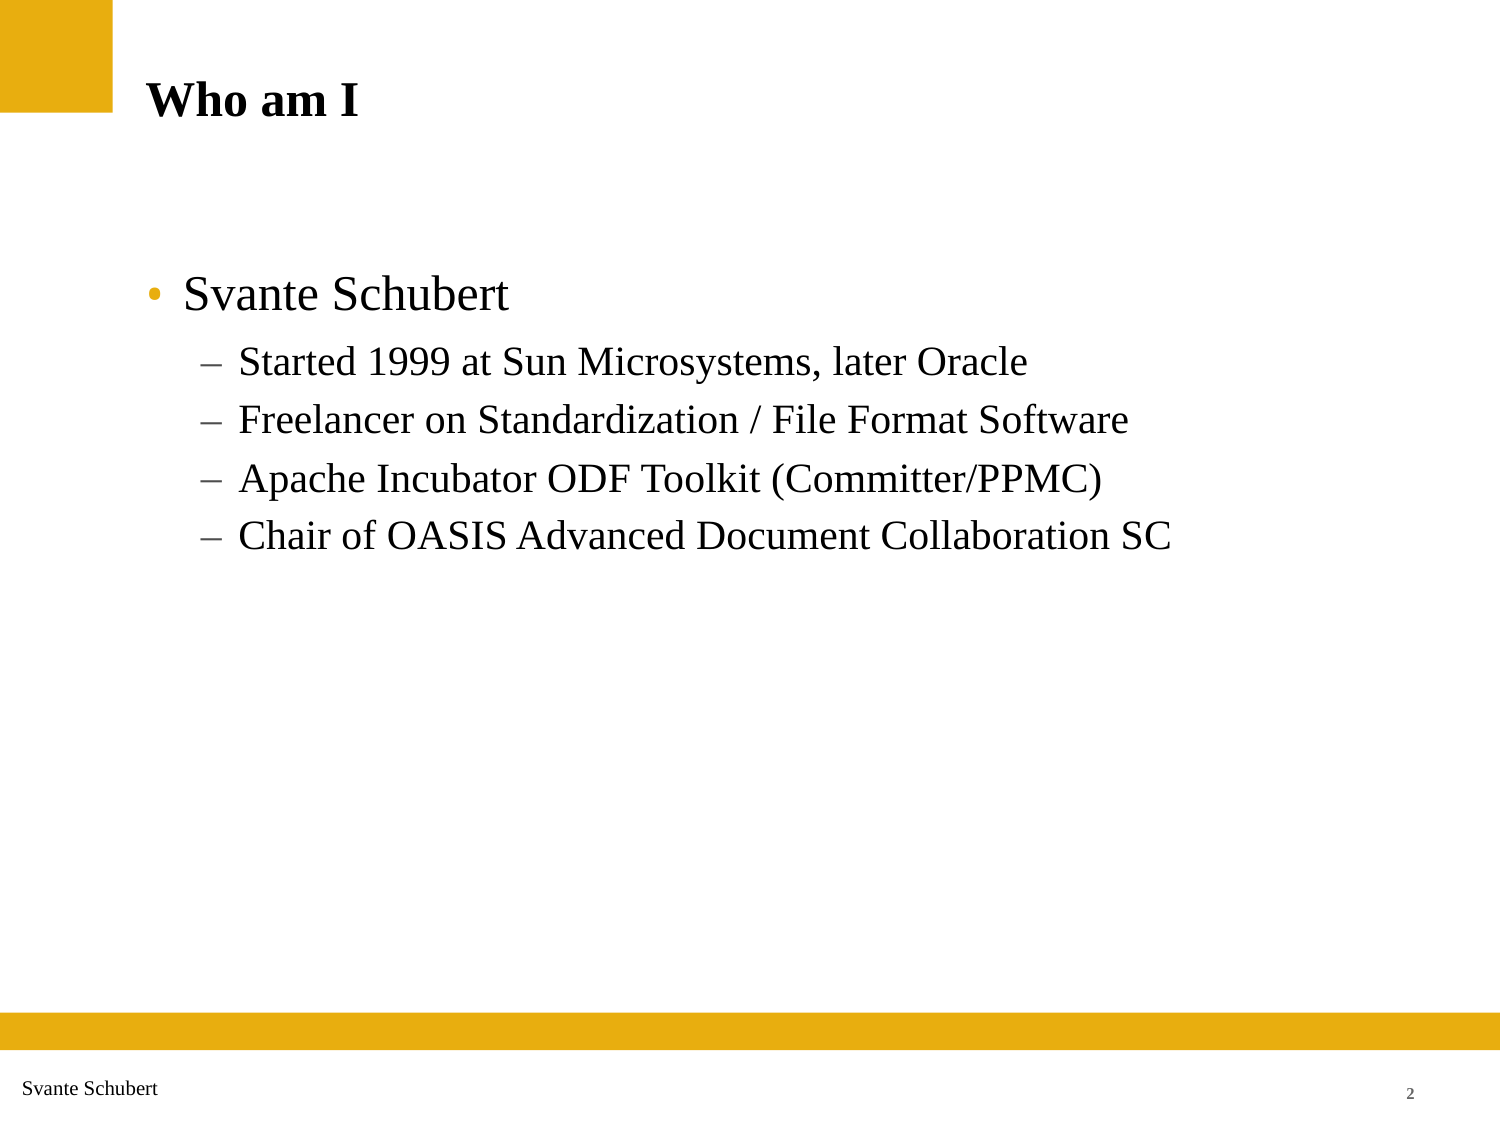

# Who am I
Svante Schubert
Started 1999 at Sun Microsystems, later Oracle
Freelancer on Standardization / File Format Software
Apache Incubator ODF Toolkit (Committer/PPMC)
Chair of OASIS Advanced Document Collaboration SC
Svante Schubert